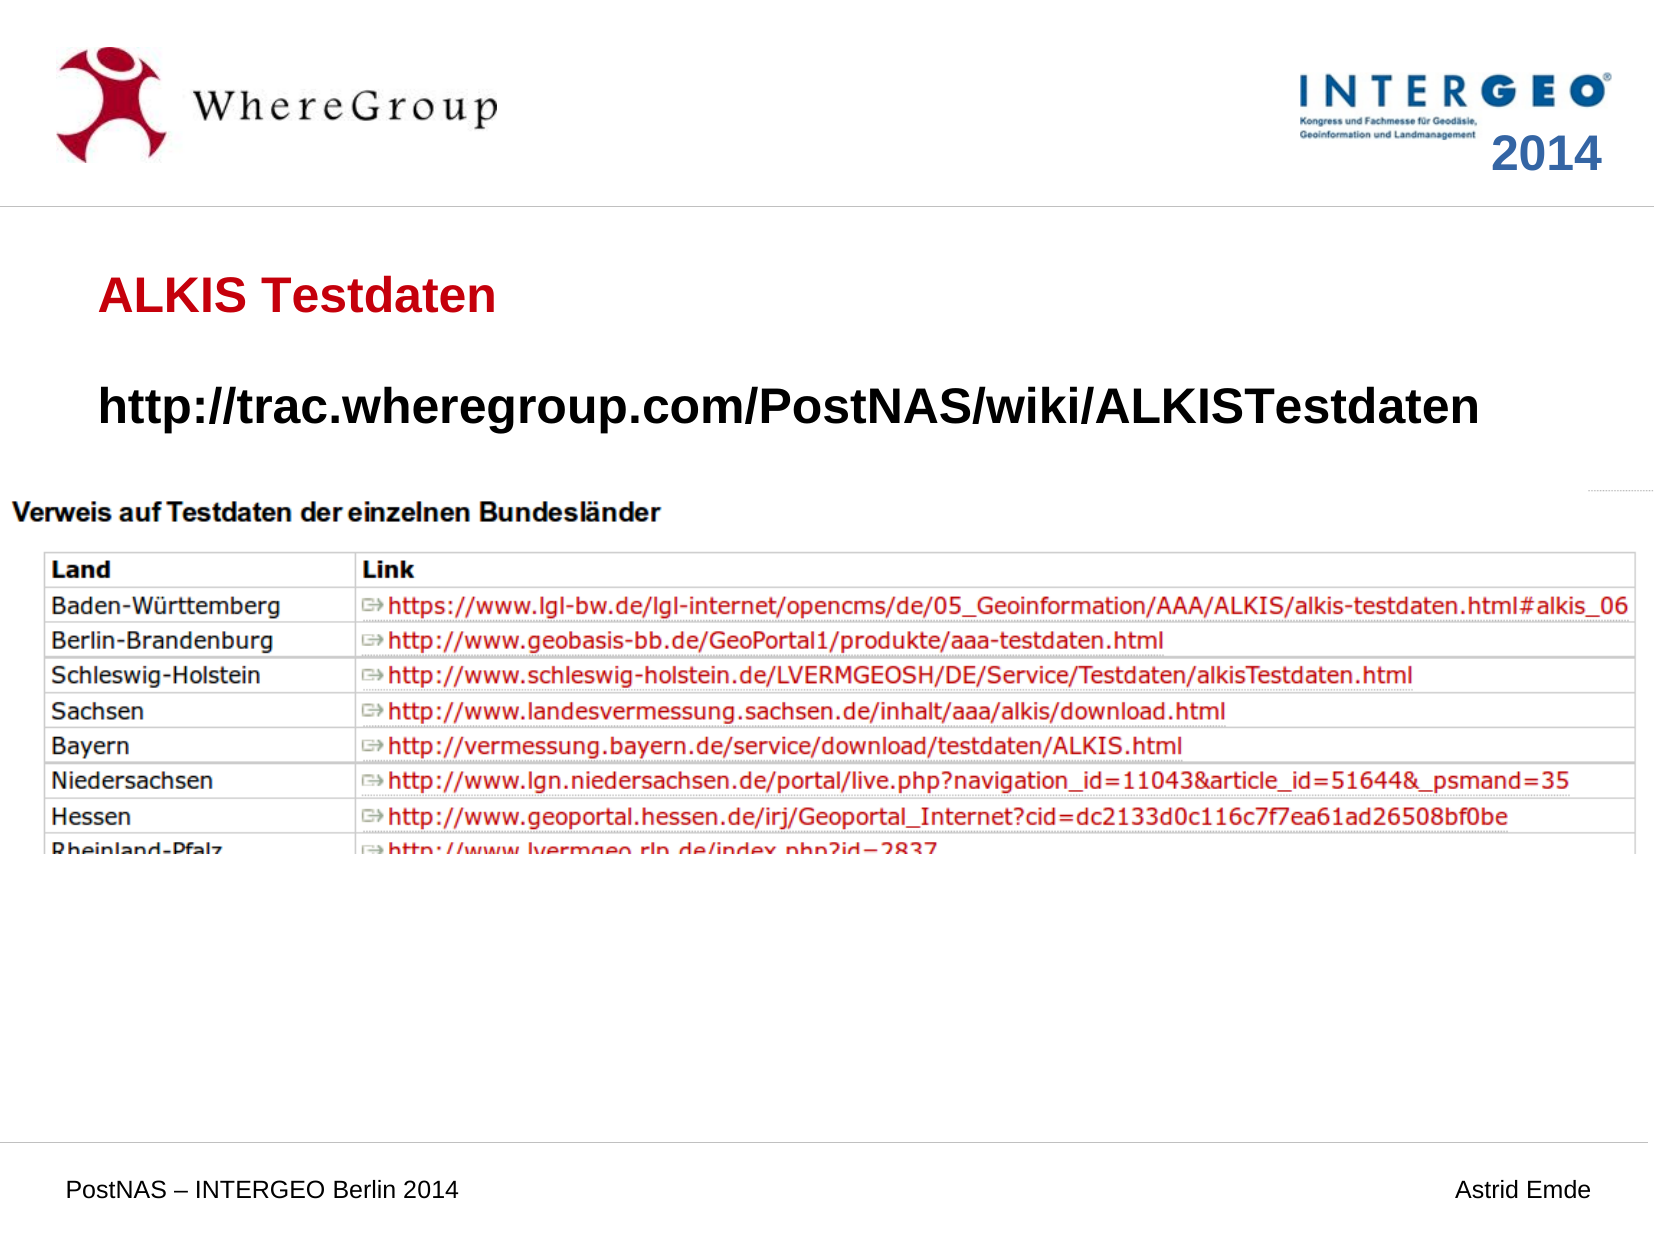

ALKIS Testdaten
http://trac.wheregroup.com/PostNAS/wiki/ALKISTestdaten
Sammlung von Testdaten verschiedener Bundesländer